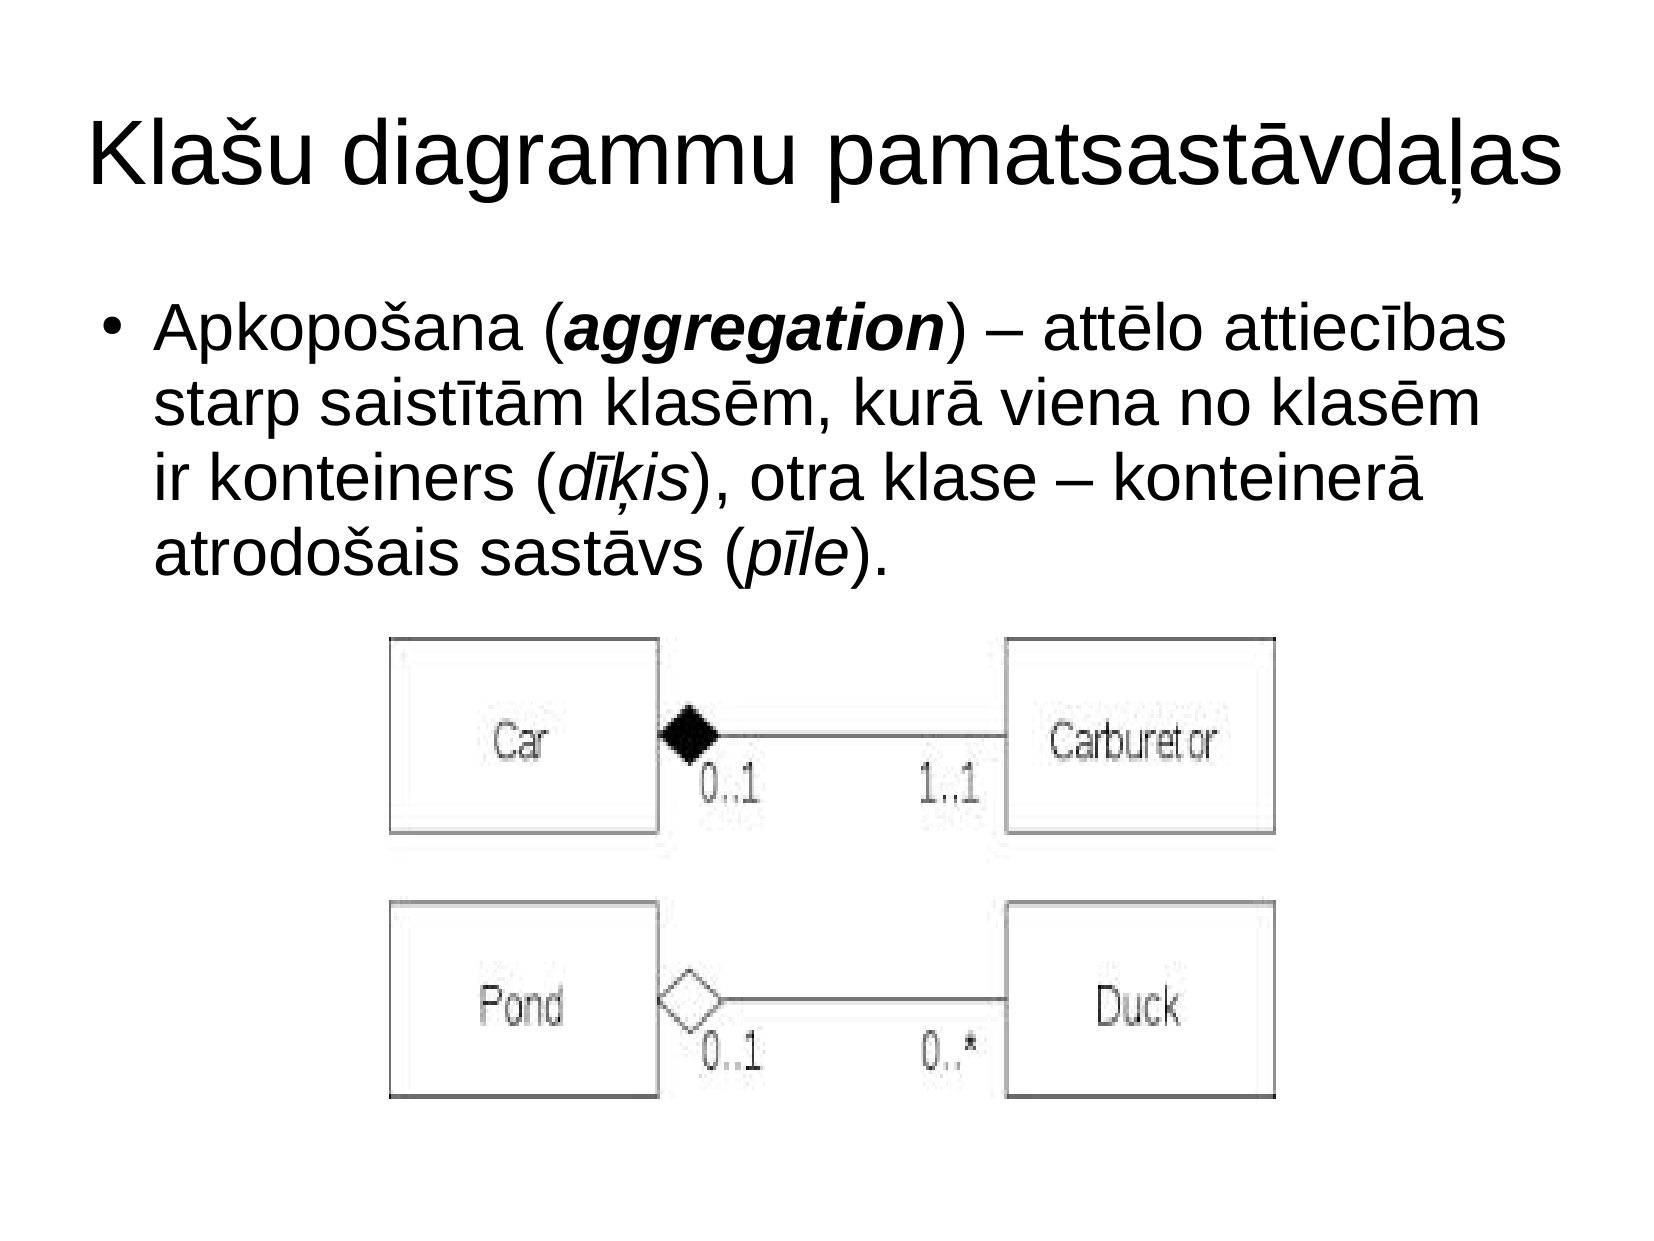

# Klašu diagrammu pamatsastāvdaļas
Apkopošana (aggregation) – attēlo attiecības starp saistītām klasēm, kurā viena no klasēm ir konteiners (dīķis), otra klase – konteinerā atrodošais sastāvs (pīle).